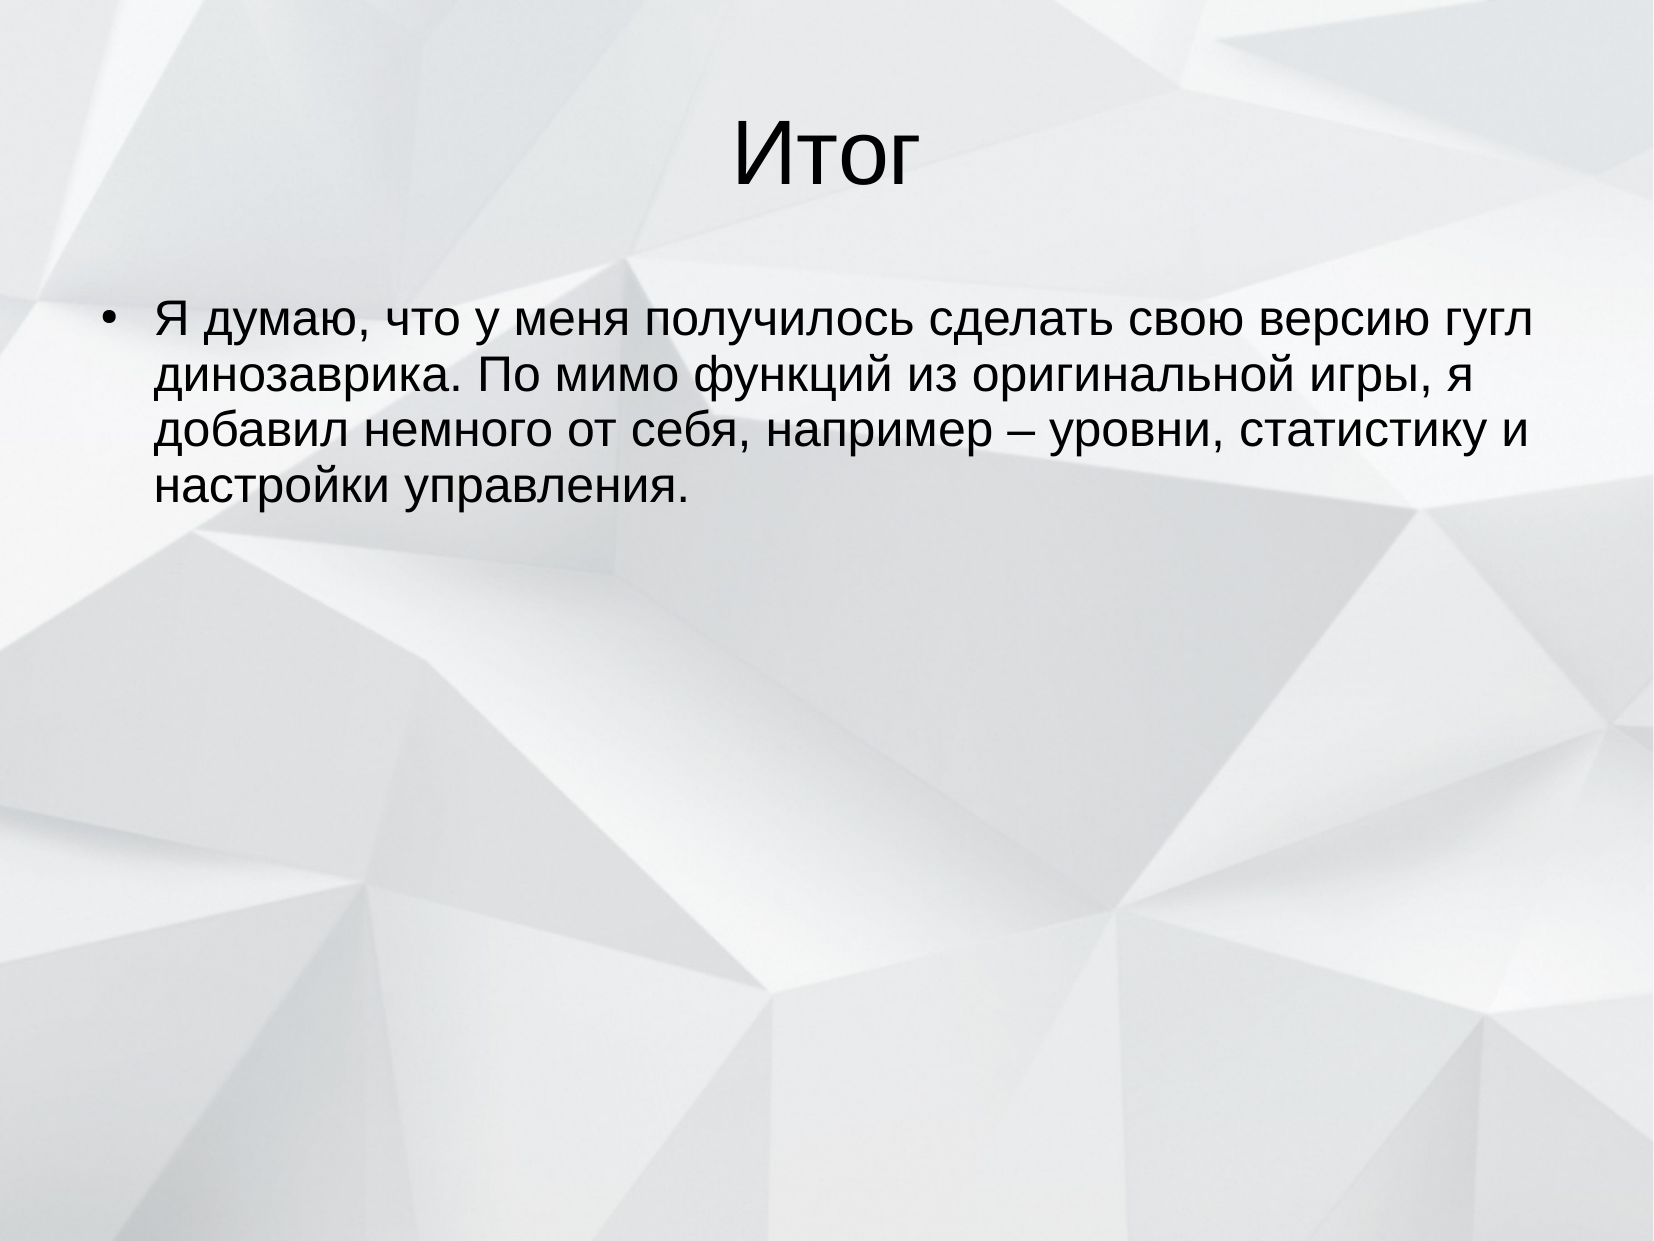

# Итог
Я думаю, что у меня получилось сделать свою версию гугл динозаврика. По мимо функций из оригинальной игры, я добавил немного от себя, например – уровни, статистику и настройки управления.